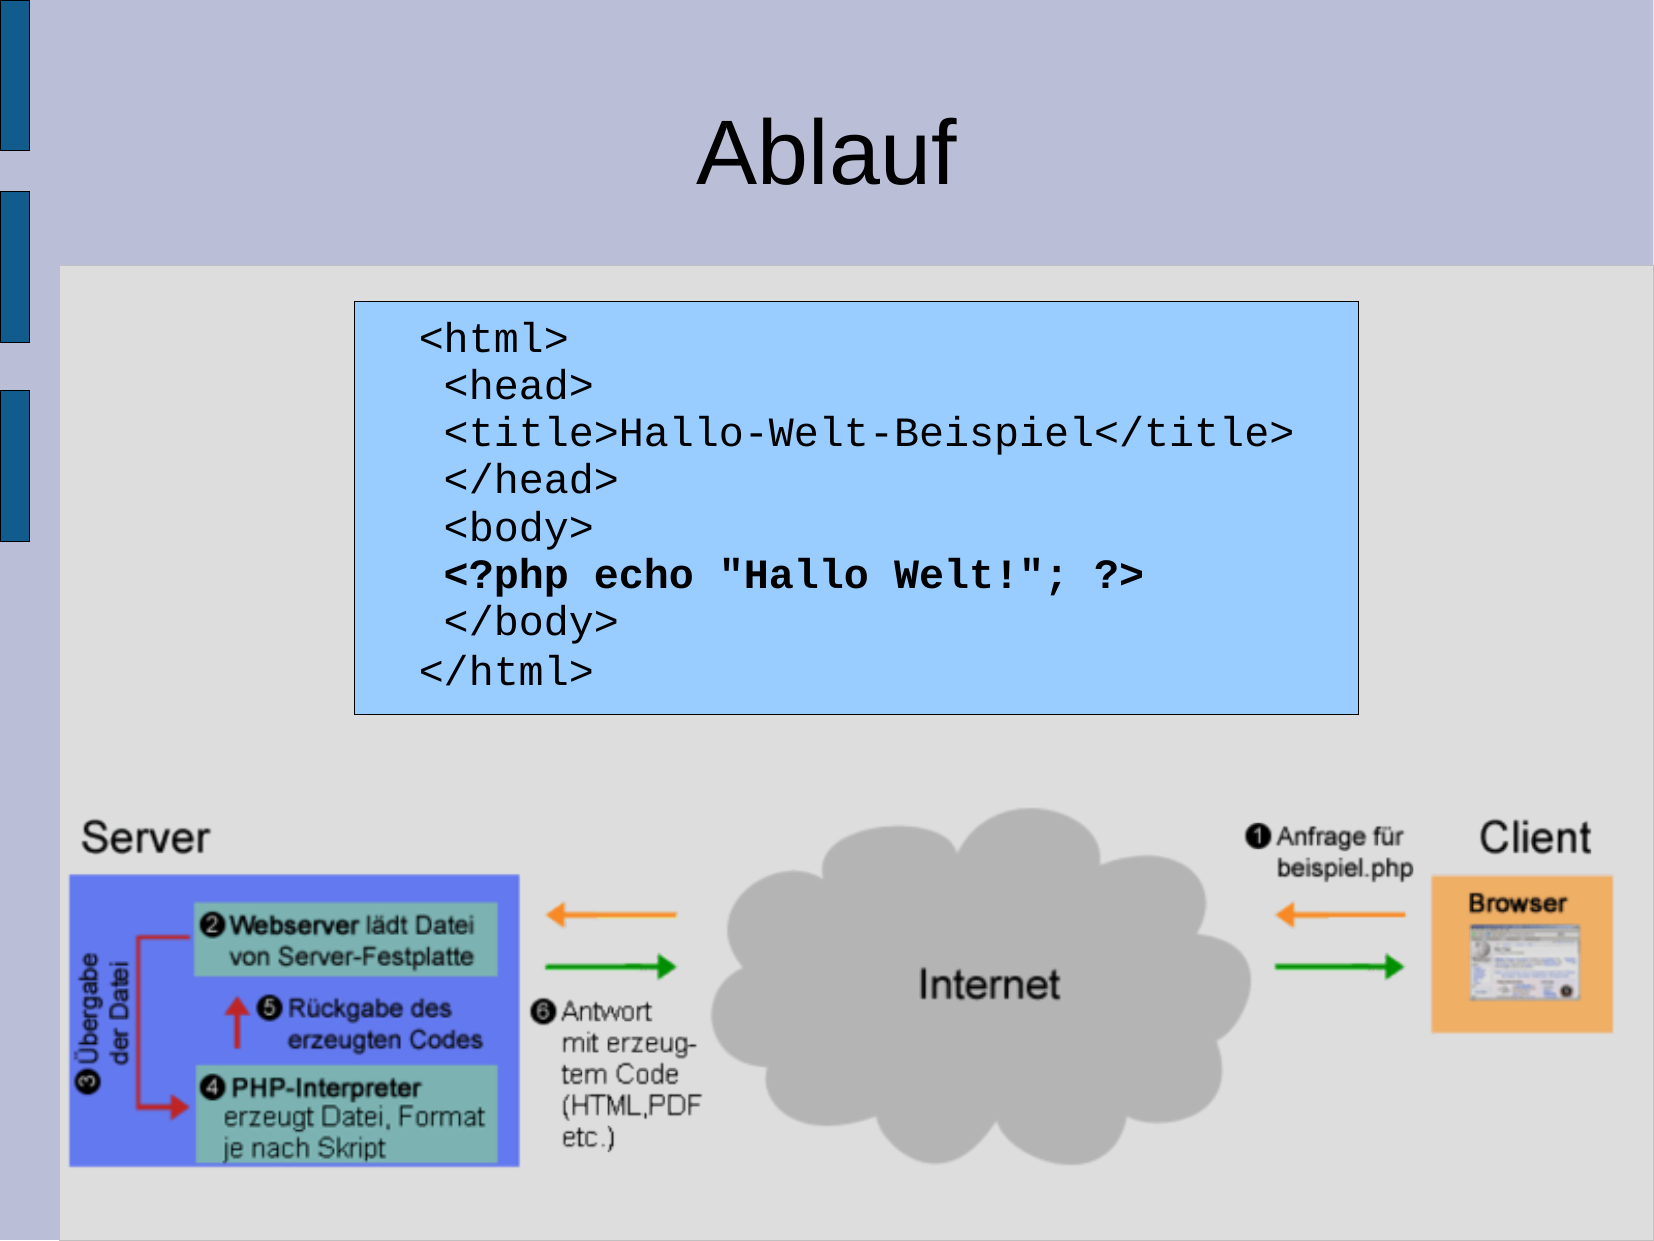

# Ablauf
<html>
 <head>
 <title>Hallo-Welt-Beispiel</title>
 </head>
 <body>
 <?php echo "Hallo Welt!"; ?>
 </body>
</html>